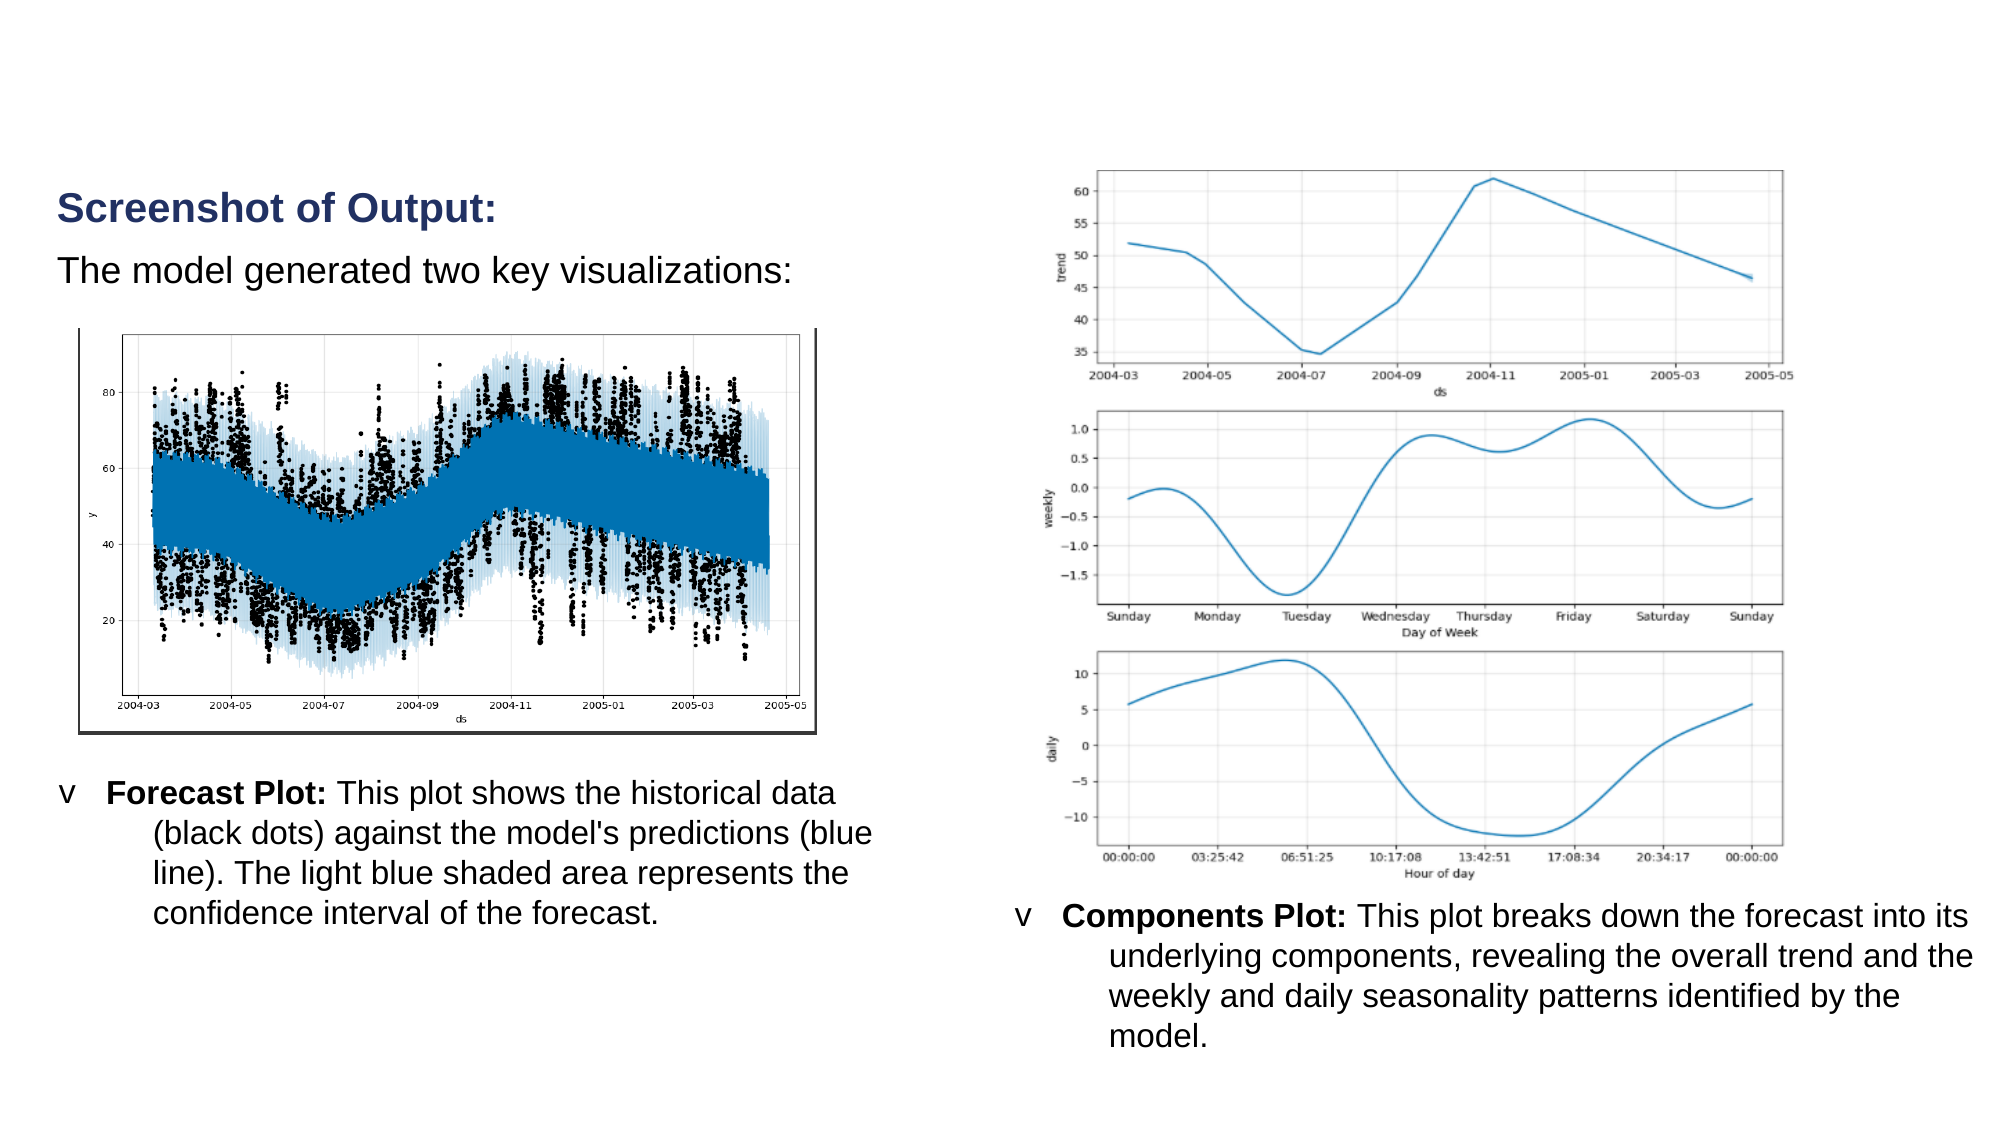

Screenshot of Output:
The model generated two key visualizations:
Forecast Plot: This plot shows the historical data (black dots) against the model's predictions (blue line). The light blue shaded area represents the confidence interval of the forecast.
Components Plot: This plot breaks down the forecast into its underlying components, revealing the overall trend and the weekly and daily seasonality patterns identified by the model.